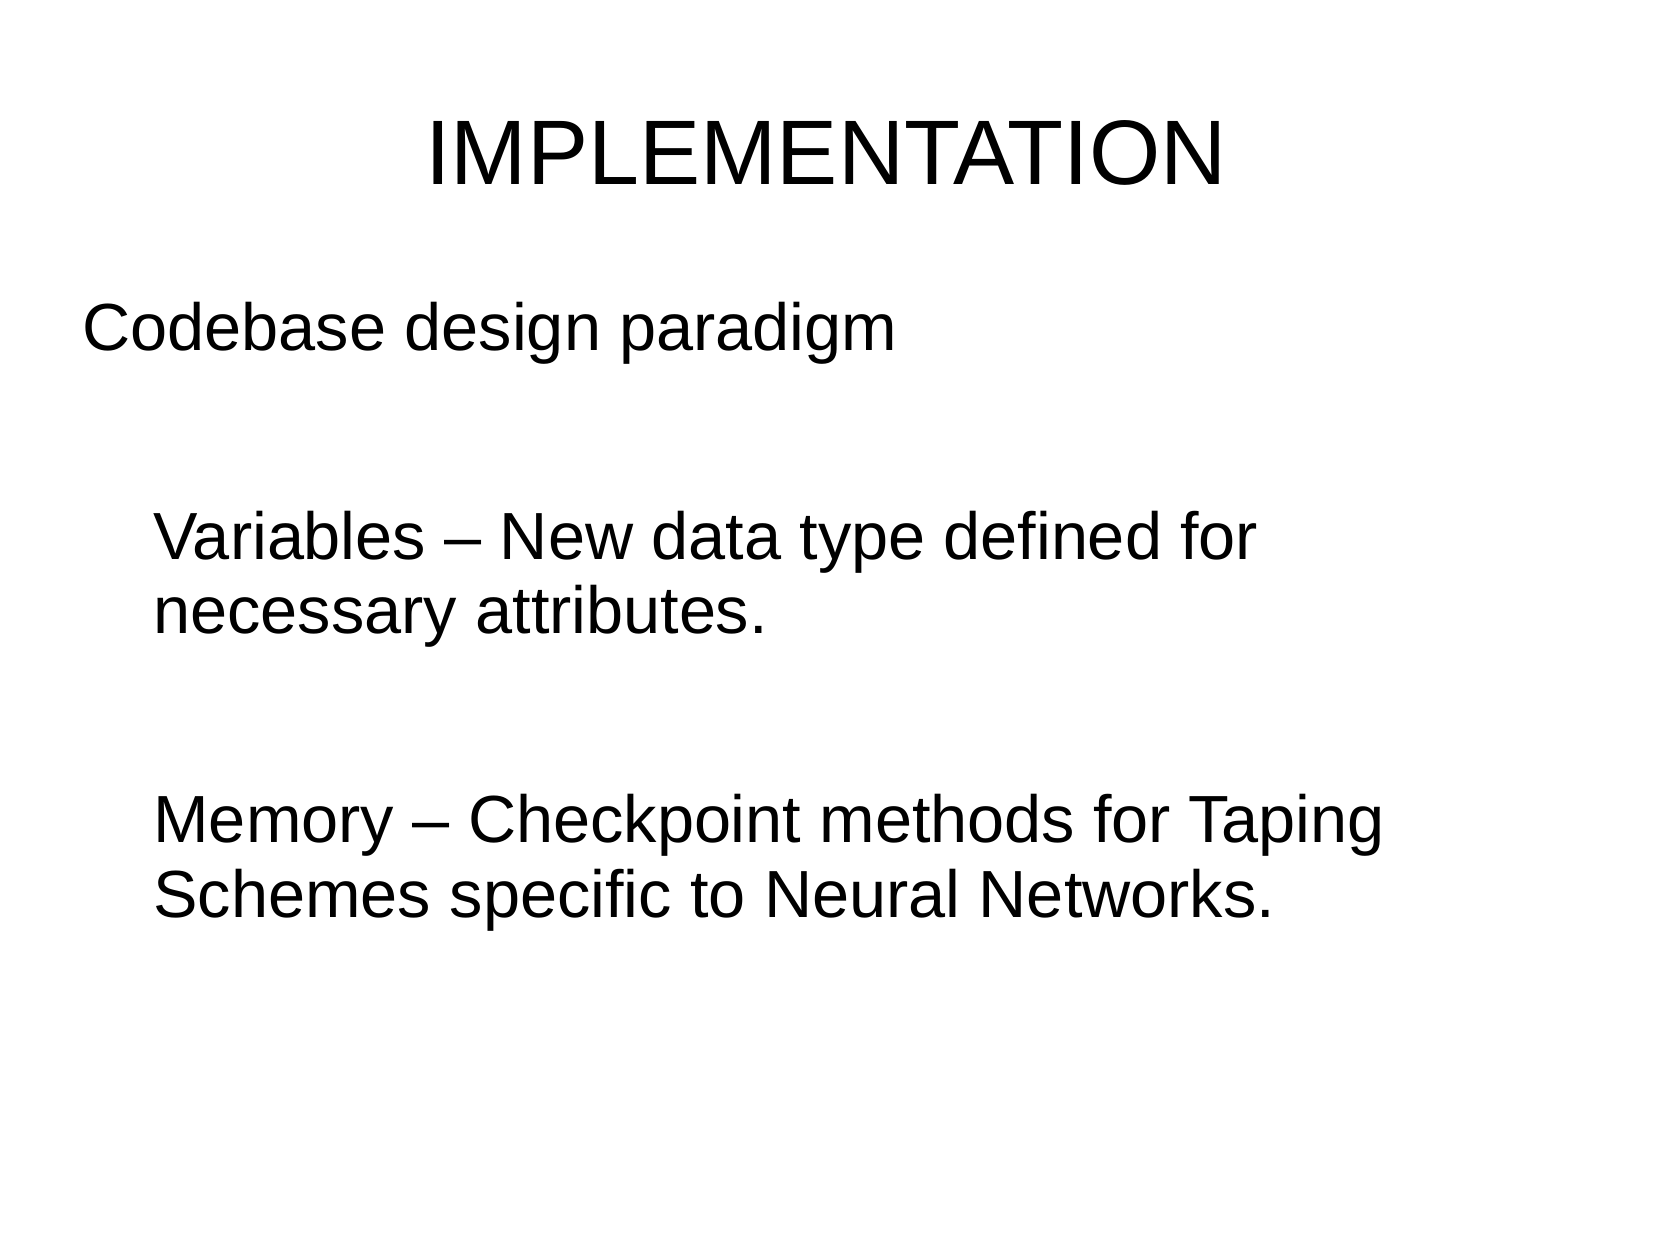

# IMPLEMENTATION
Codebase design paradigm
Variables – New data type defined for necessary attributes.
Memory – Checkpoint methods for Taping Schemes specific to Neural Networks.